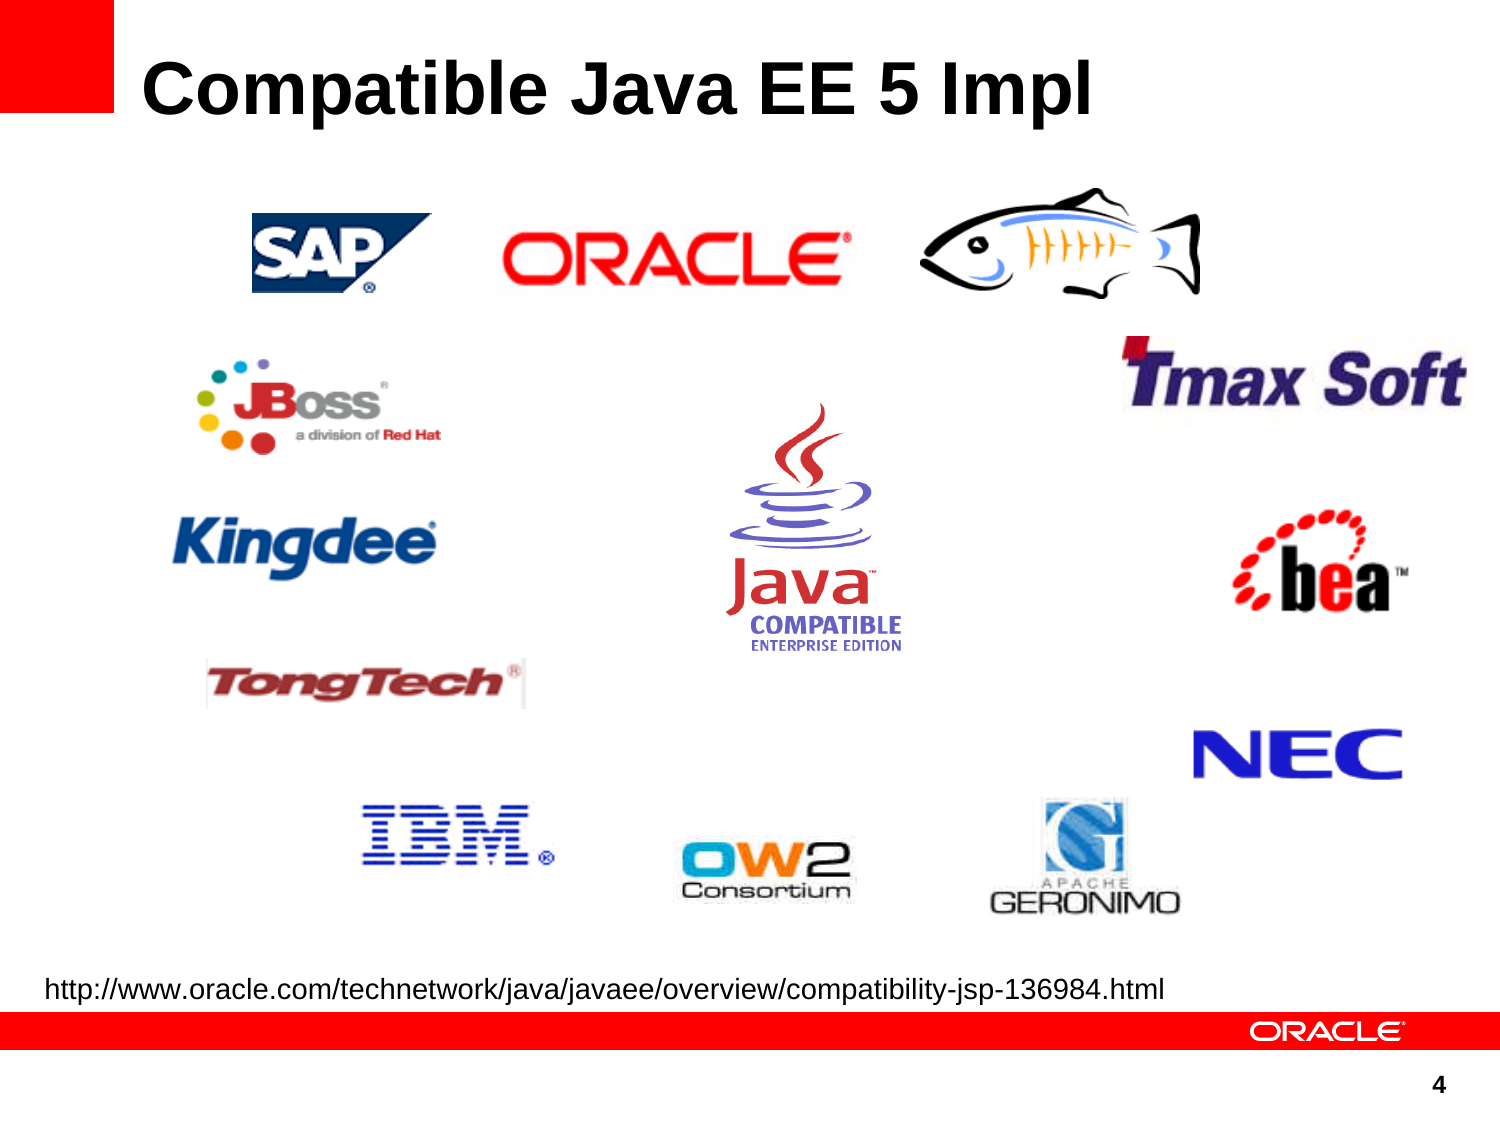

# Compatible Java EE 5 Impl
http://www.oracle.com/technetwork/java/javaee/overview/compatibility-jsp-136984.html